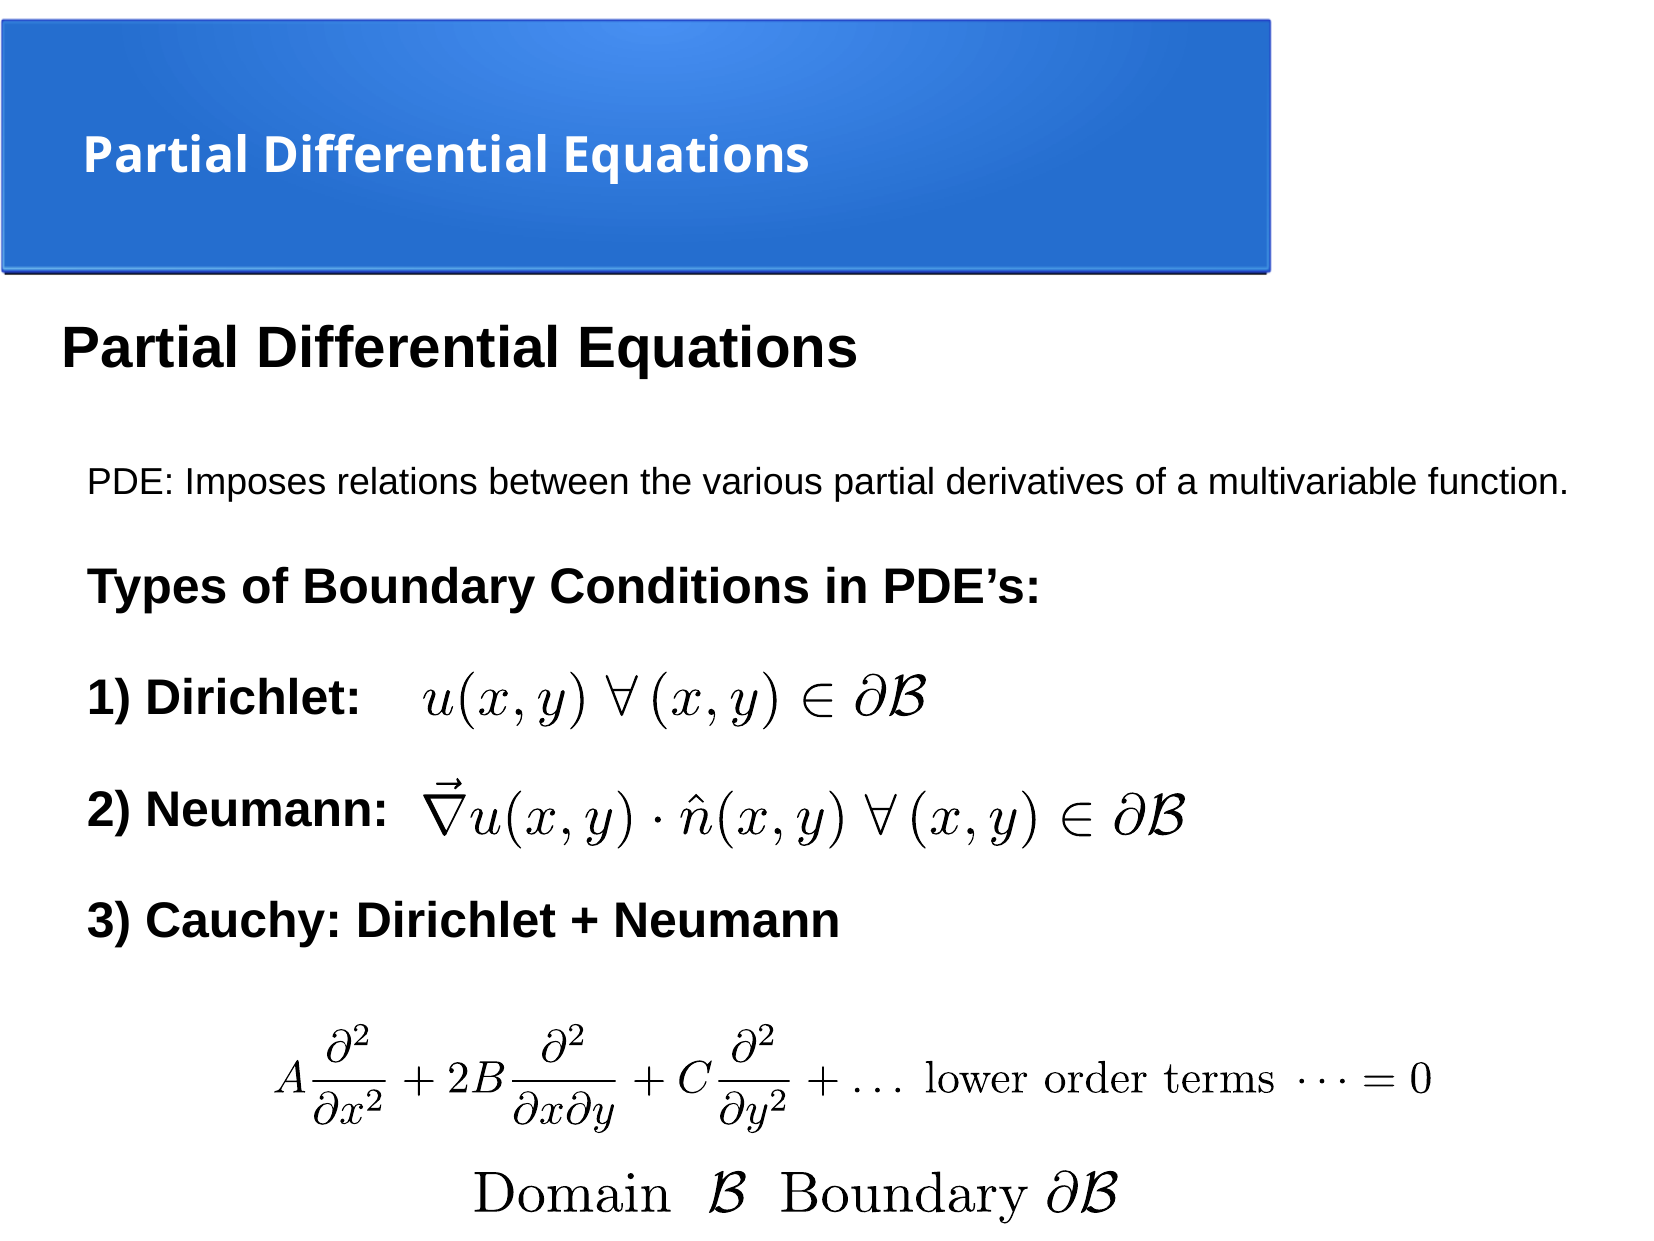

Partial Differential Equations
Partial Differential Equations
PDE: Imposes relations between the various partial derivatives of a multivariable function.
Types of Boundary Conditions in PDE’s:
 Dirichlet:
 Neumann:
 Cauchy: Dirichlet + Neumann